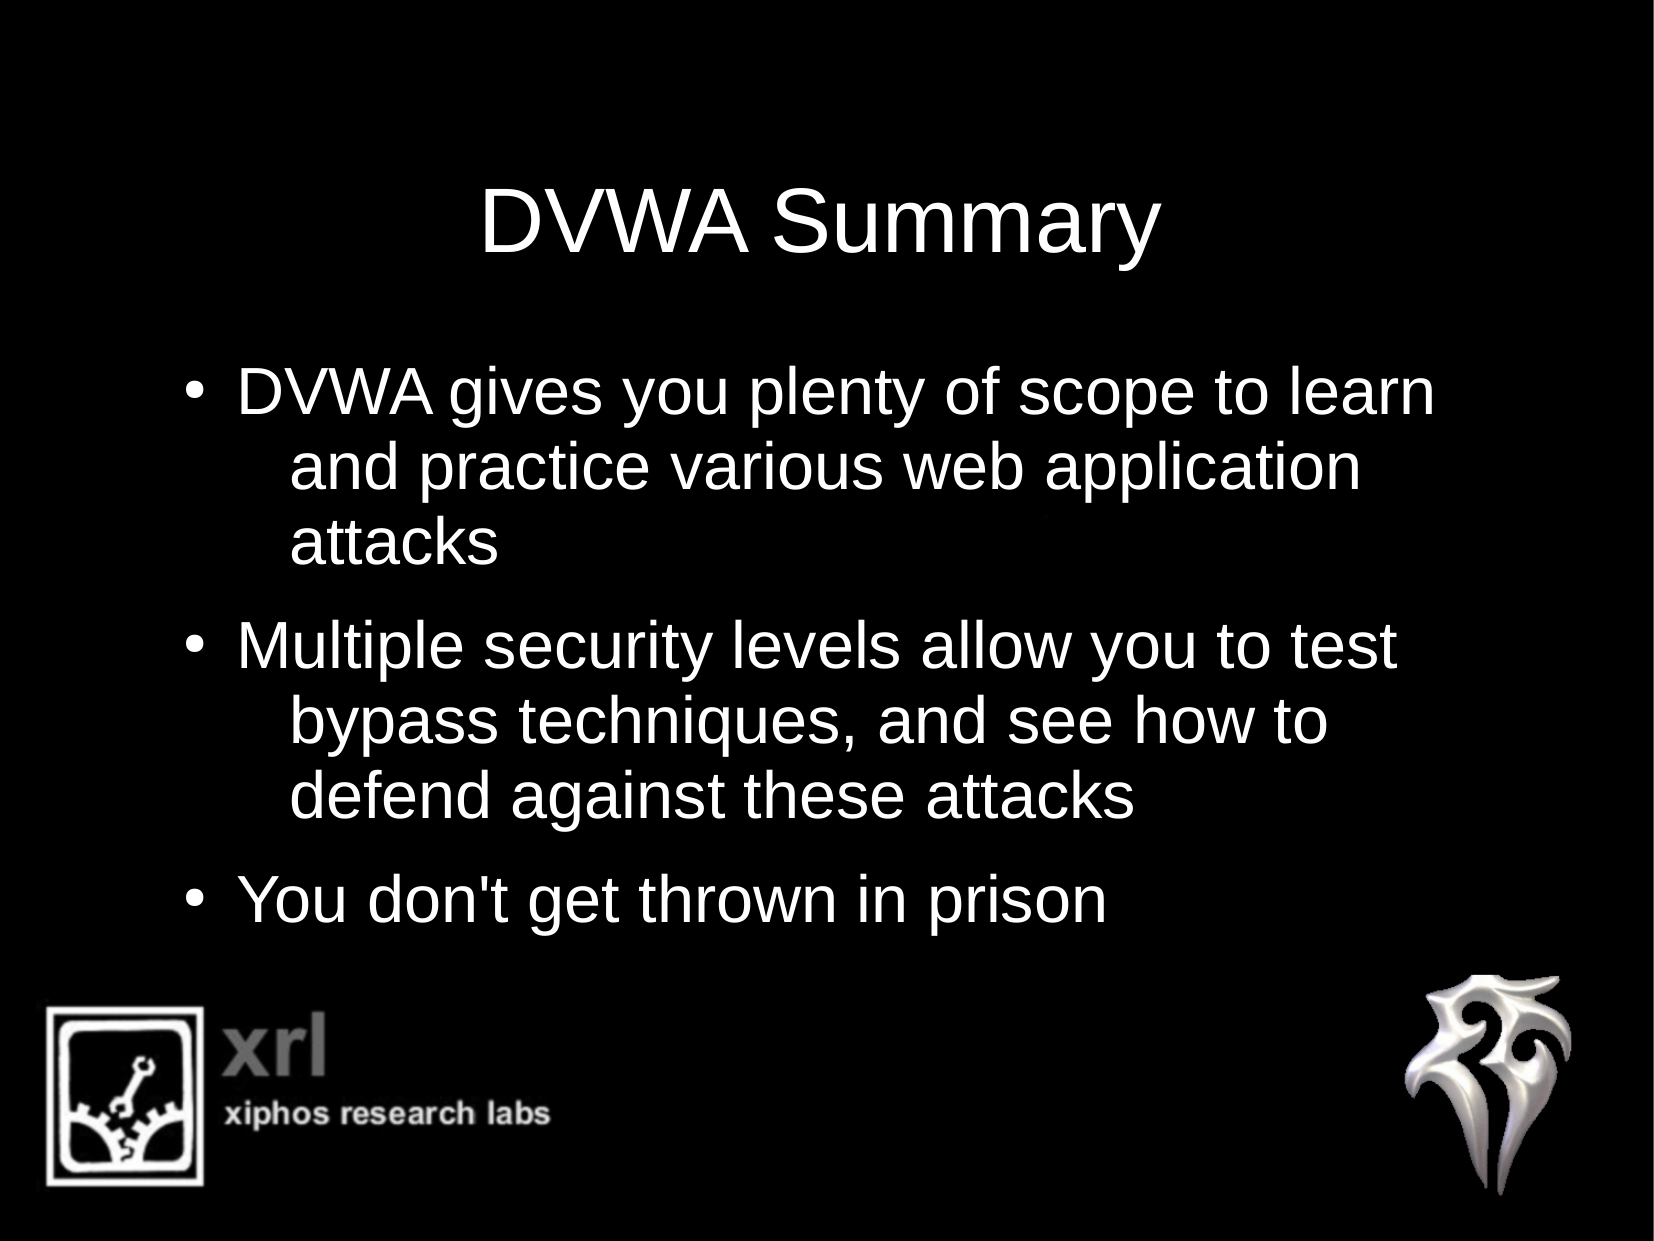

# DVWA Summary
DVWA gives you plenty of scope to learn and practice various web application attacks
Multiple security levels allow you to test bypass techniques, and see how to defend against these attacks
You don't get thrown in prison